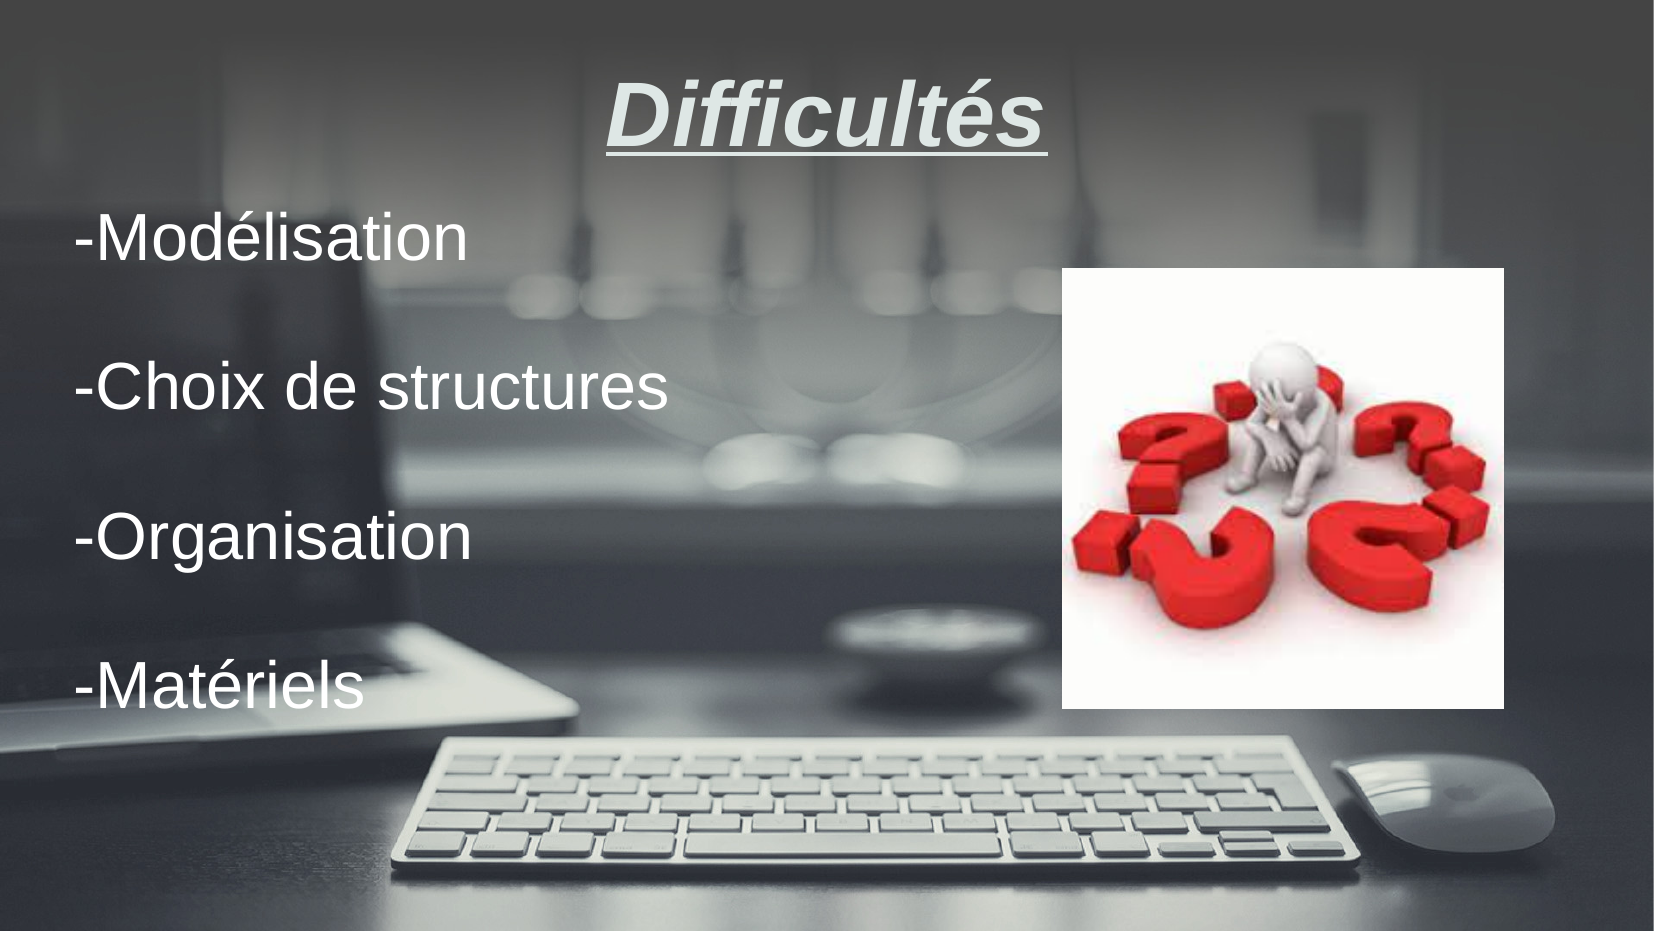

# Difficultés
-Modélisation
-Choix de structures
-Organisation
-Matériels